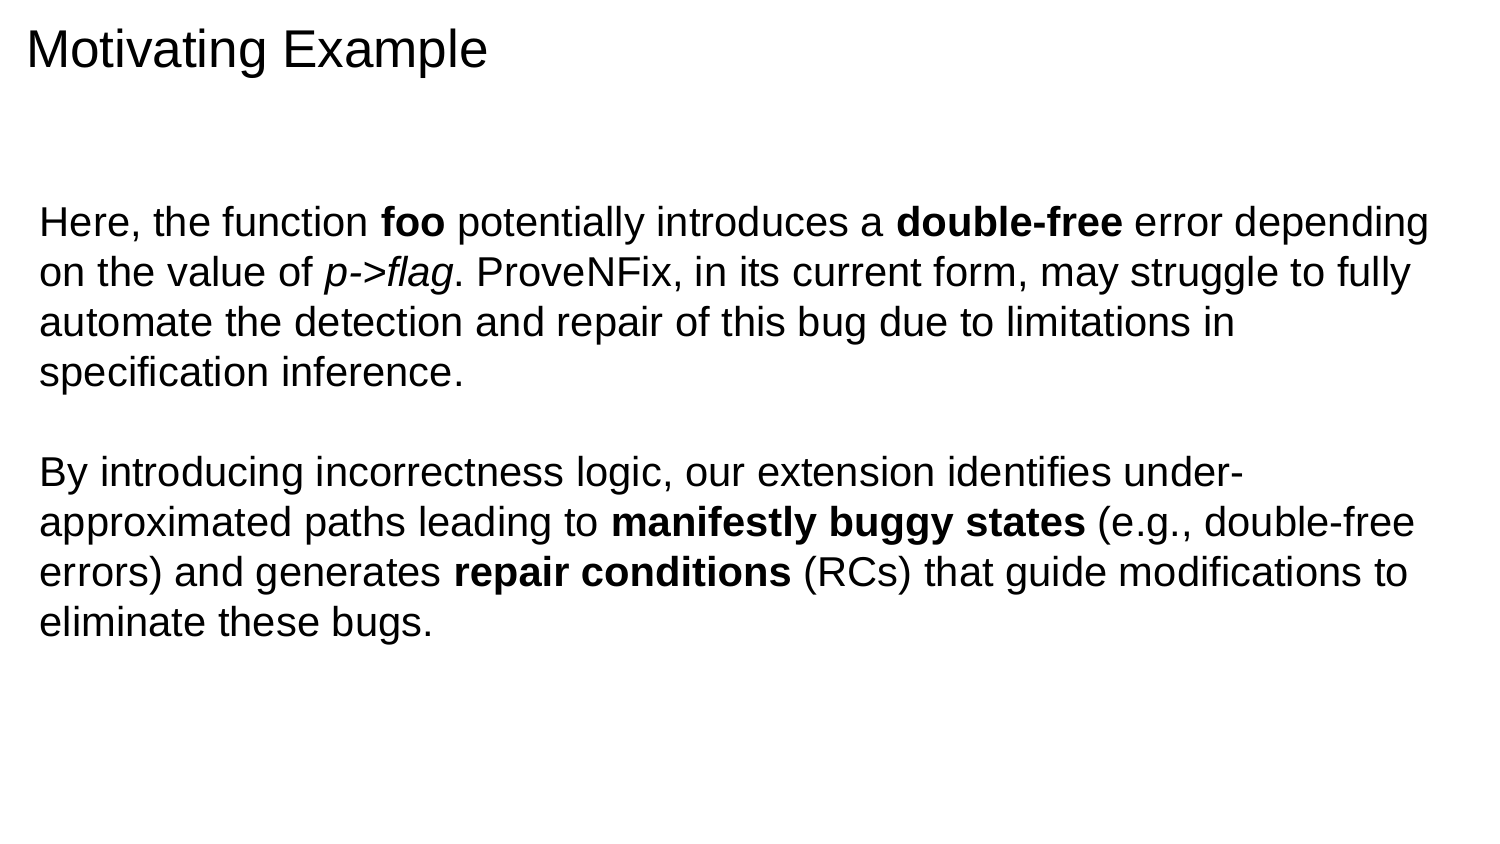

# Motivating Example
Here, the function foo potentially introduces a double-free error depending on the value of p->flag. ProveNFix, in its current form, may struggle to fully automate the detection and repair of this bug due to limitations in specification inference.
By introducing incorrectness logic, our extension identifies under-approximated paths leading to manifestly buggy states (e.g., double-free errors) and generates repair conditions (RCs) that guide modifications to eliminate these bugs.